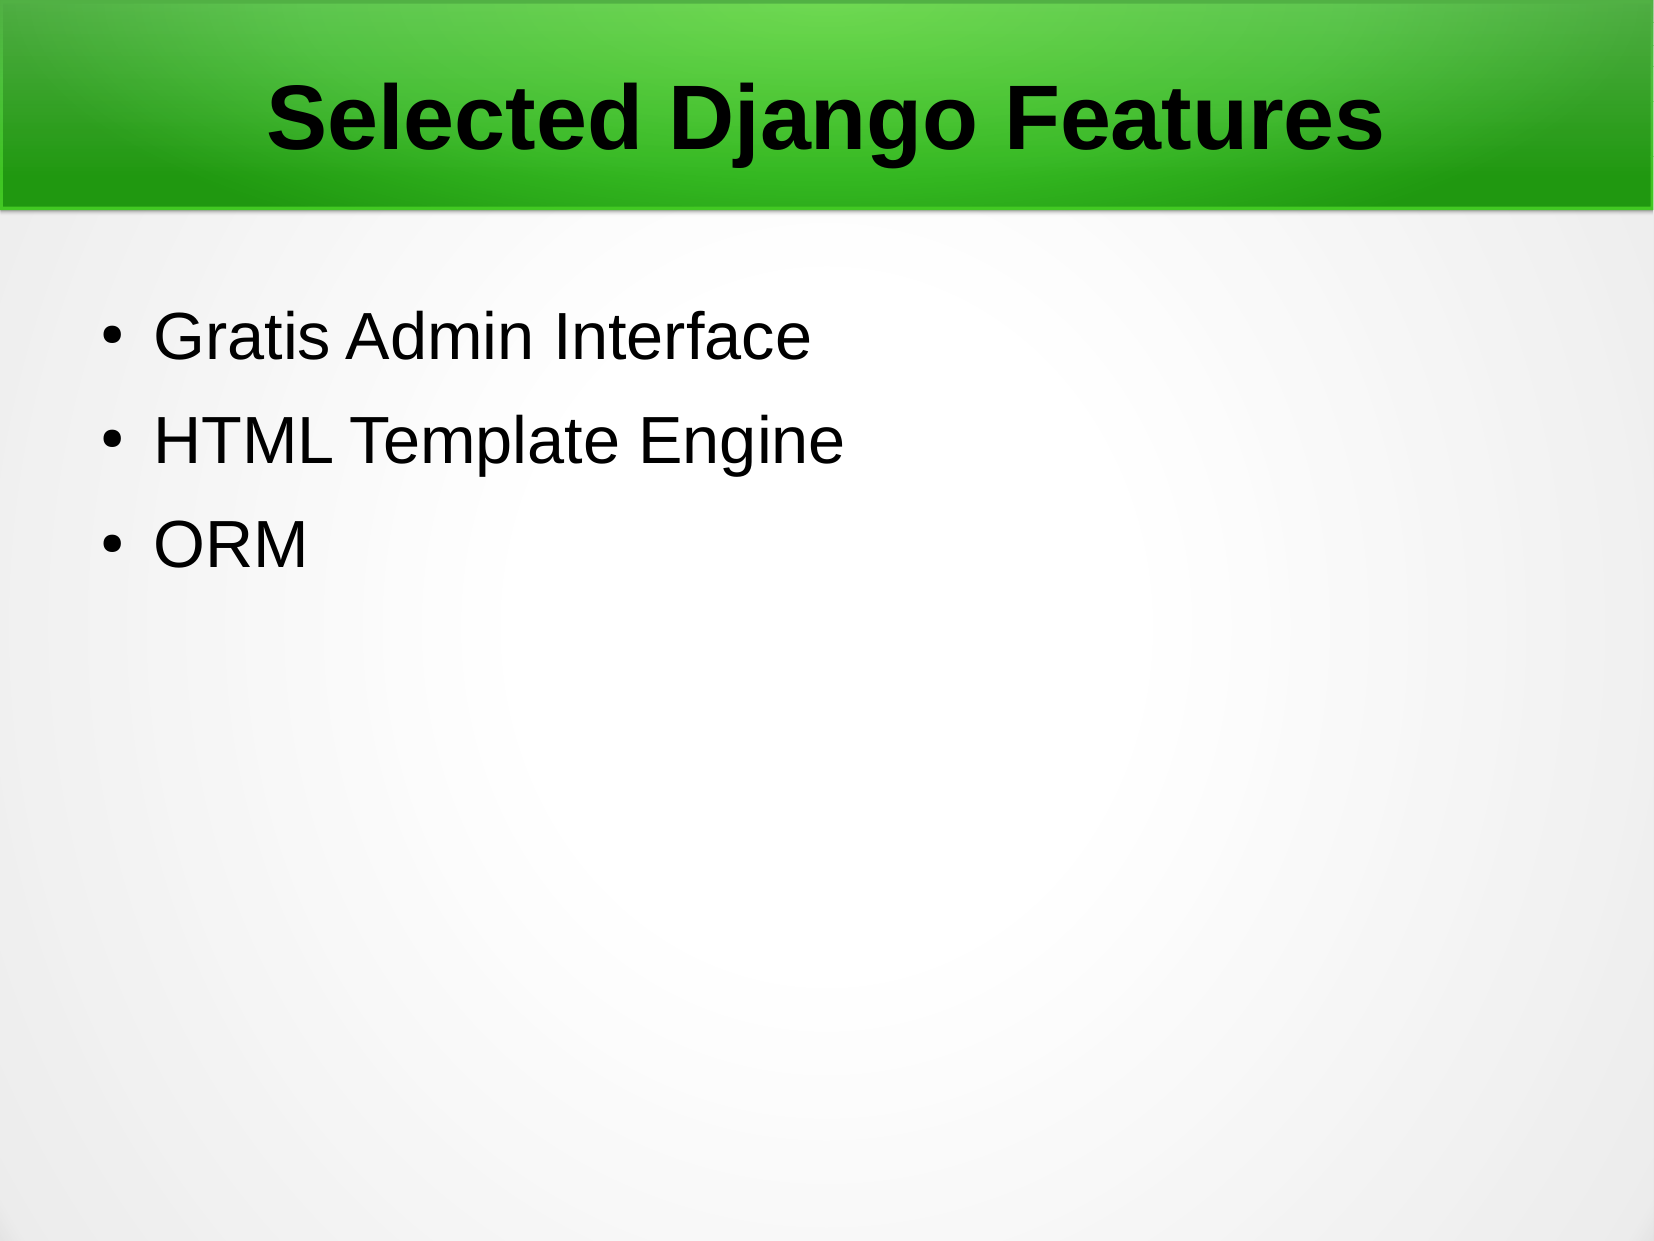

# Selected Django Features
Gratis Admin Interface
HTML Template Engine
ORM